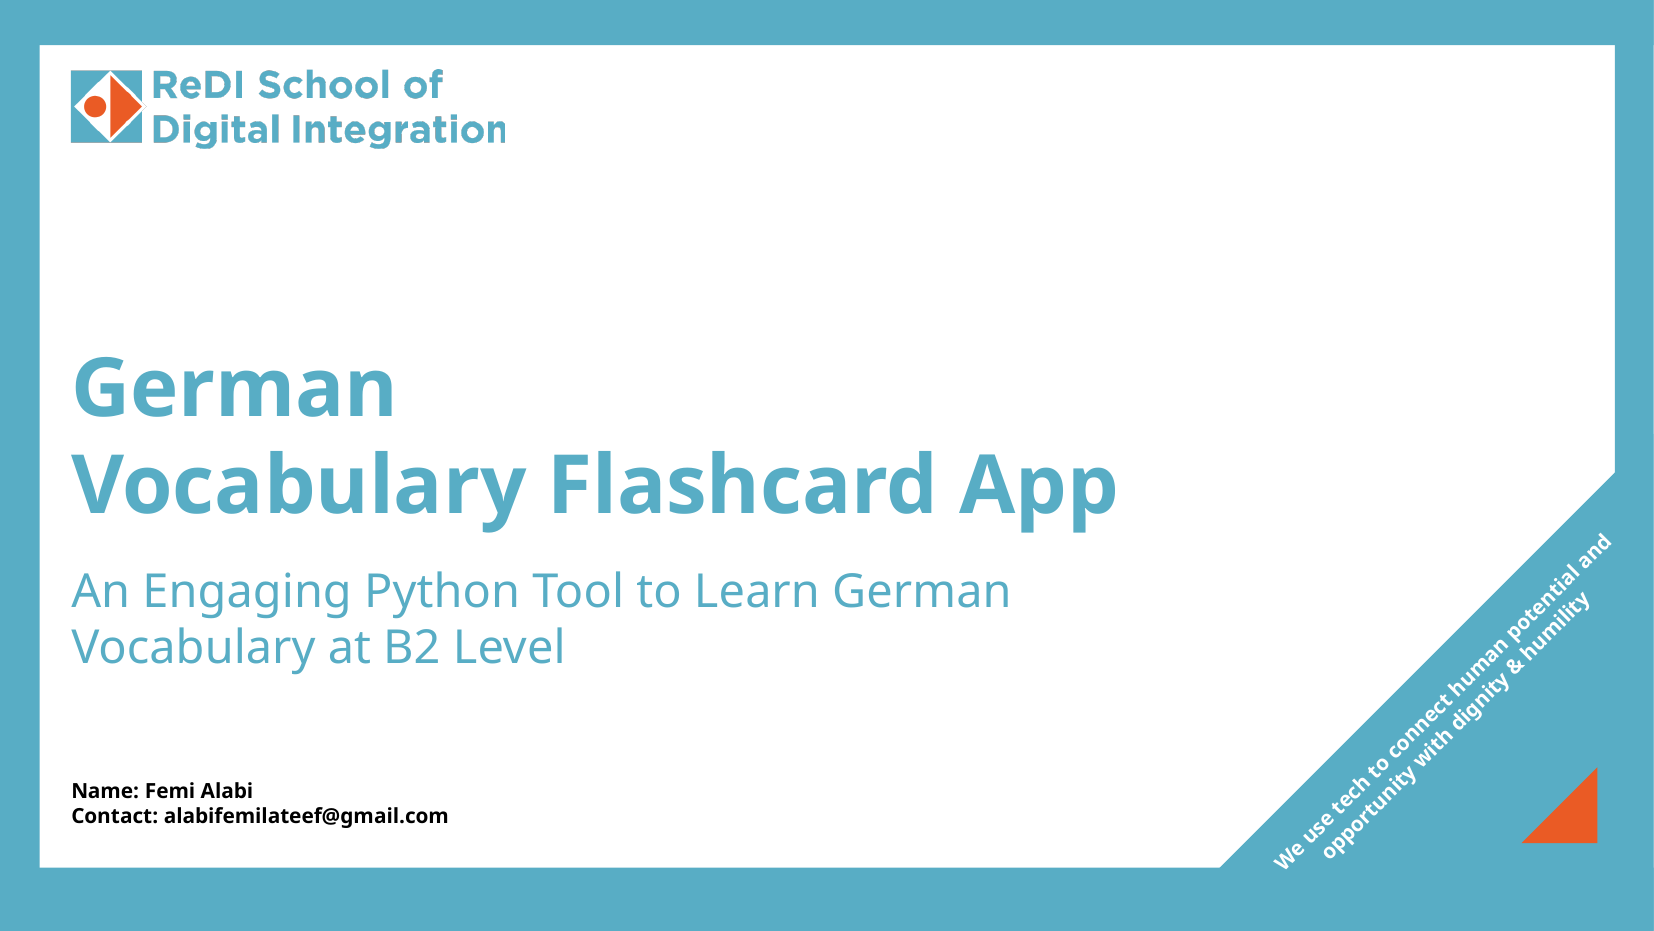

# German Vocabulary Flashcard App
An Engaging Python Tool to Learn German Vocabulary at B2 Level
Name: Femi Alabi
Contact: alabifemilateef@gmail.com